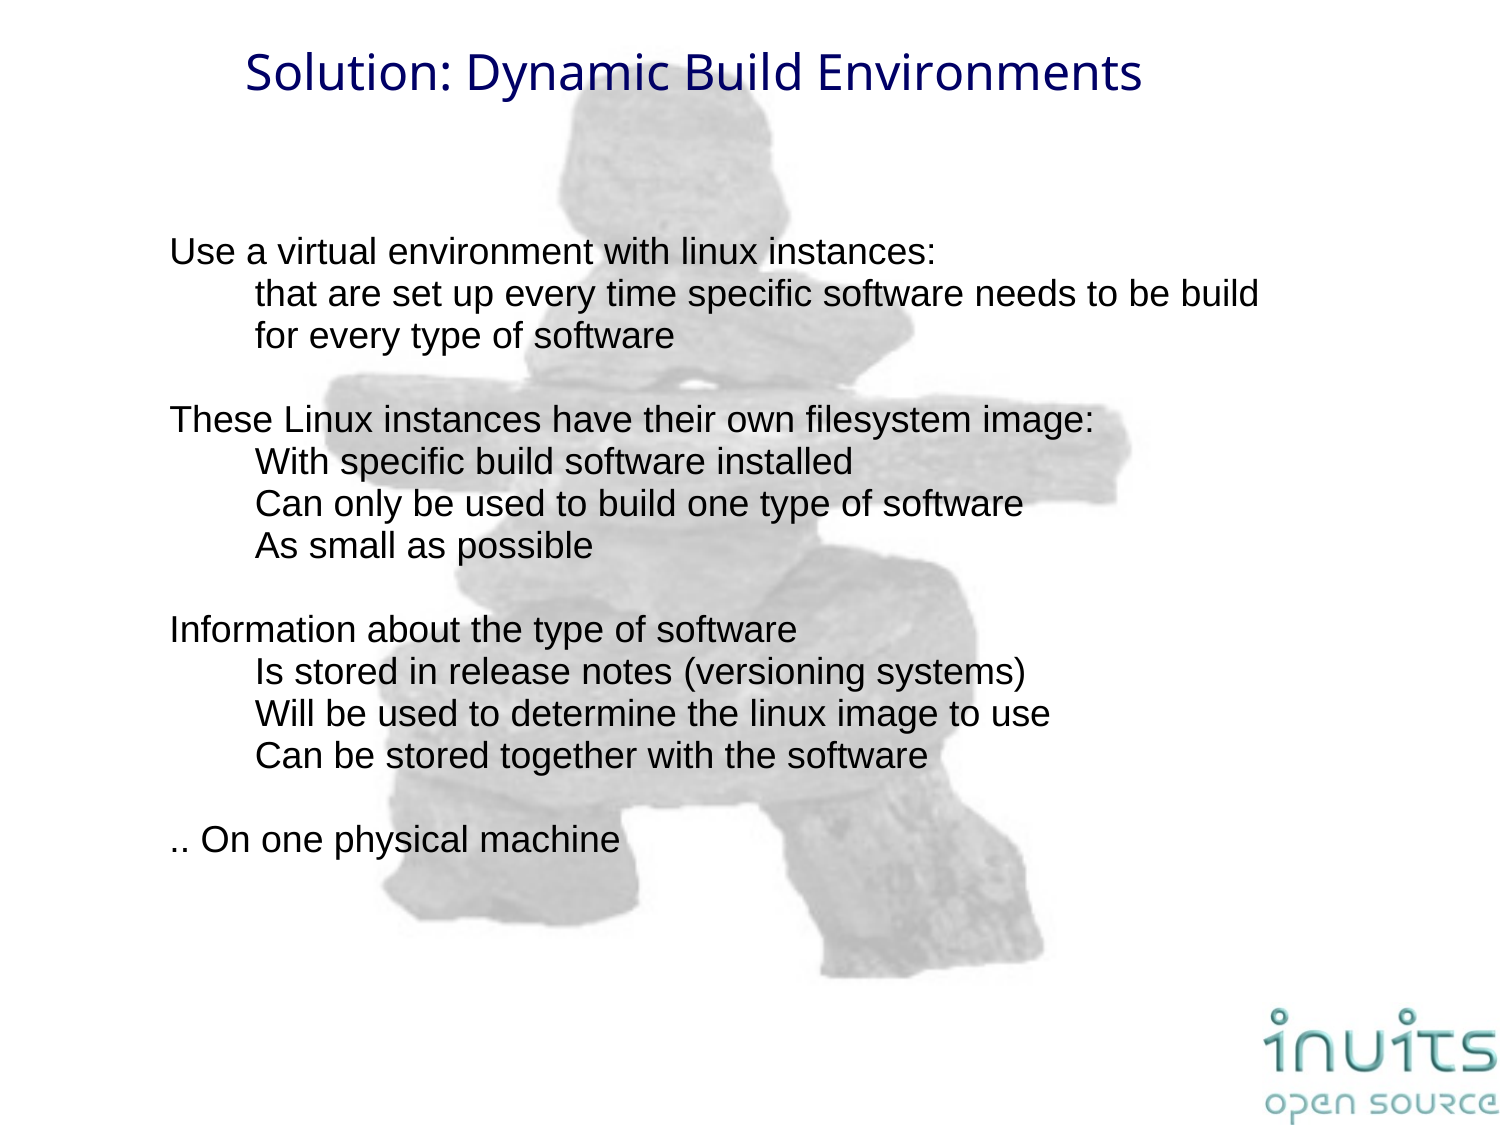

# Solution: Dynamic Build Environments
Use a virtual environment with linux instances:
 that are set up every time specific software needs to be build
 for every type of software
These Linux instances have their own filesystem image:
 With specific build software installed
 Can only be used to build one type of software
 As small as possible
Information about the type of software
 Is stored in release notes (versioning systems)‏
 Will be used to determine the linux image to use
 Can be stored together with the software
.. On one physical machine
24